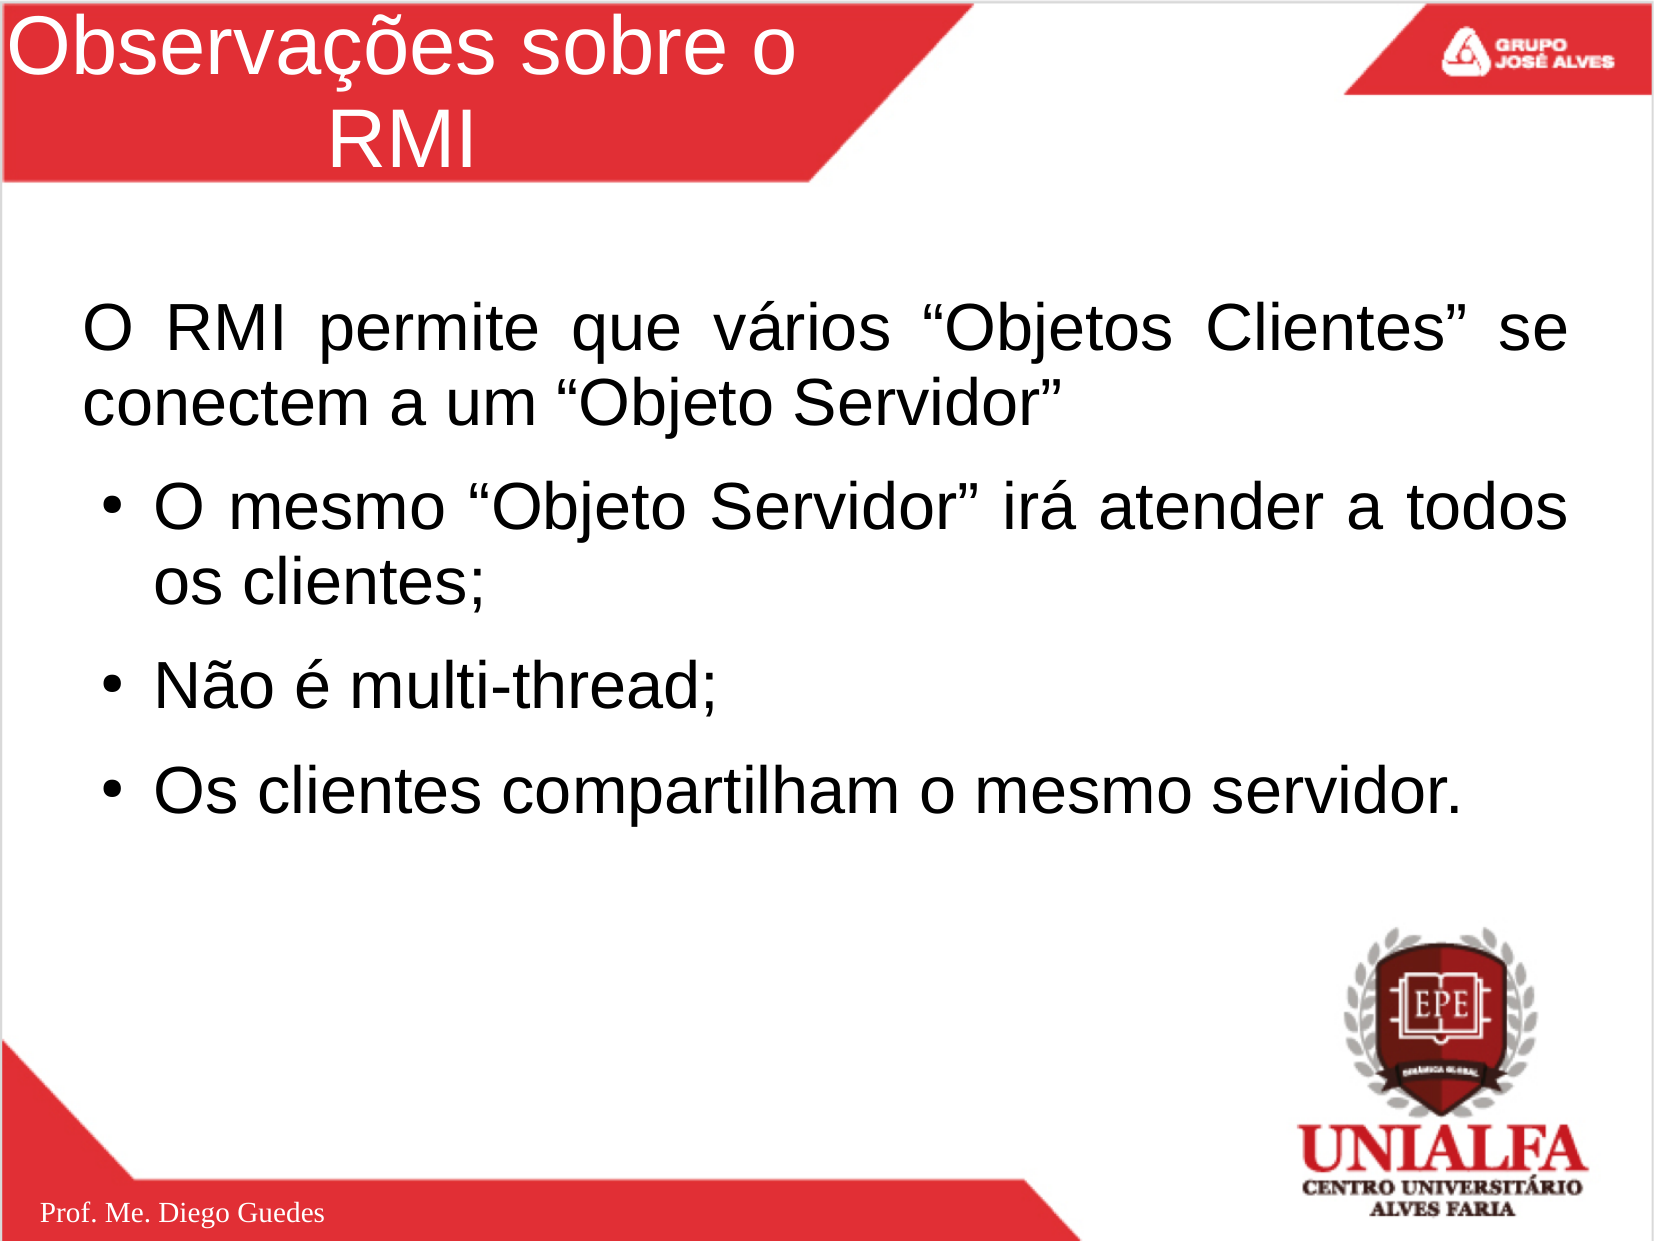

# Observações sobre o RMI
O RMI permite que vários “Objetos Clientes” se conectem a um “Objeto Servidor”
O mesmo “Objeto Servidor” irá atender a todos os clientes;
Não é multi-thread;
Os clientes compartilham o mesmo servidor.